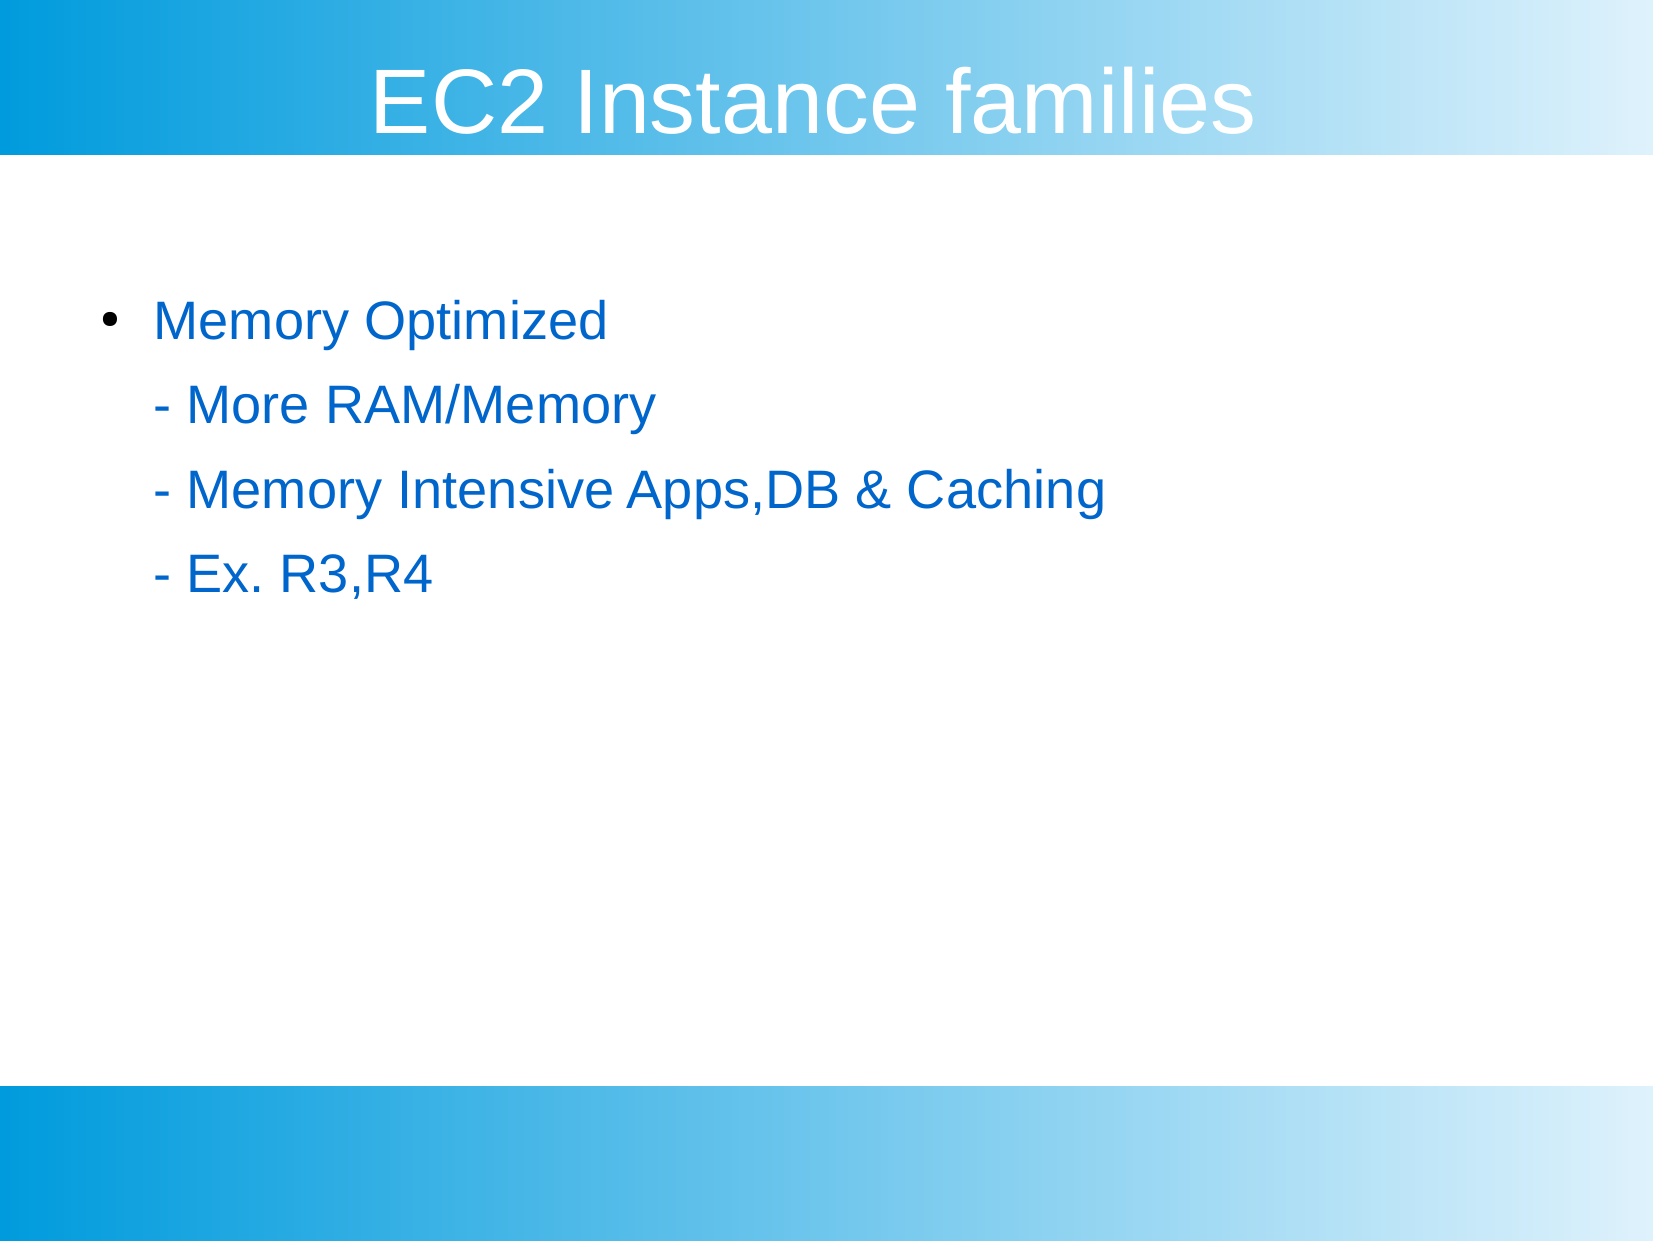

# EC2 Instance families
Memory Optimized
- More RAM/Memory
- Memory Intensive Apps,DB & Caching
- Ex. R3,R4